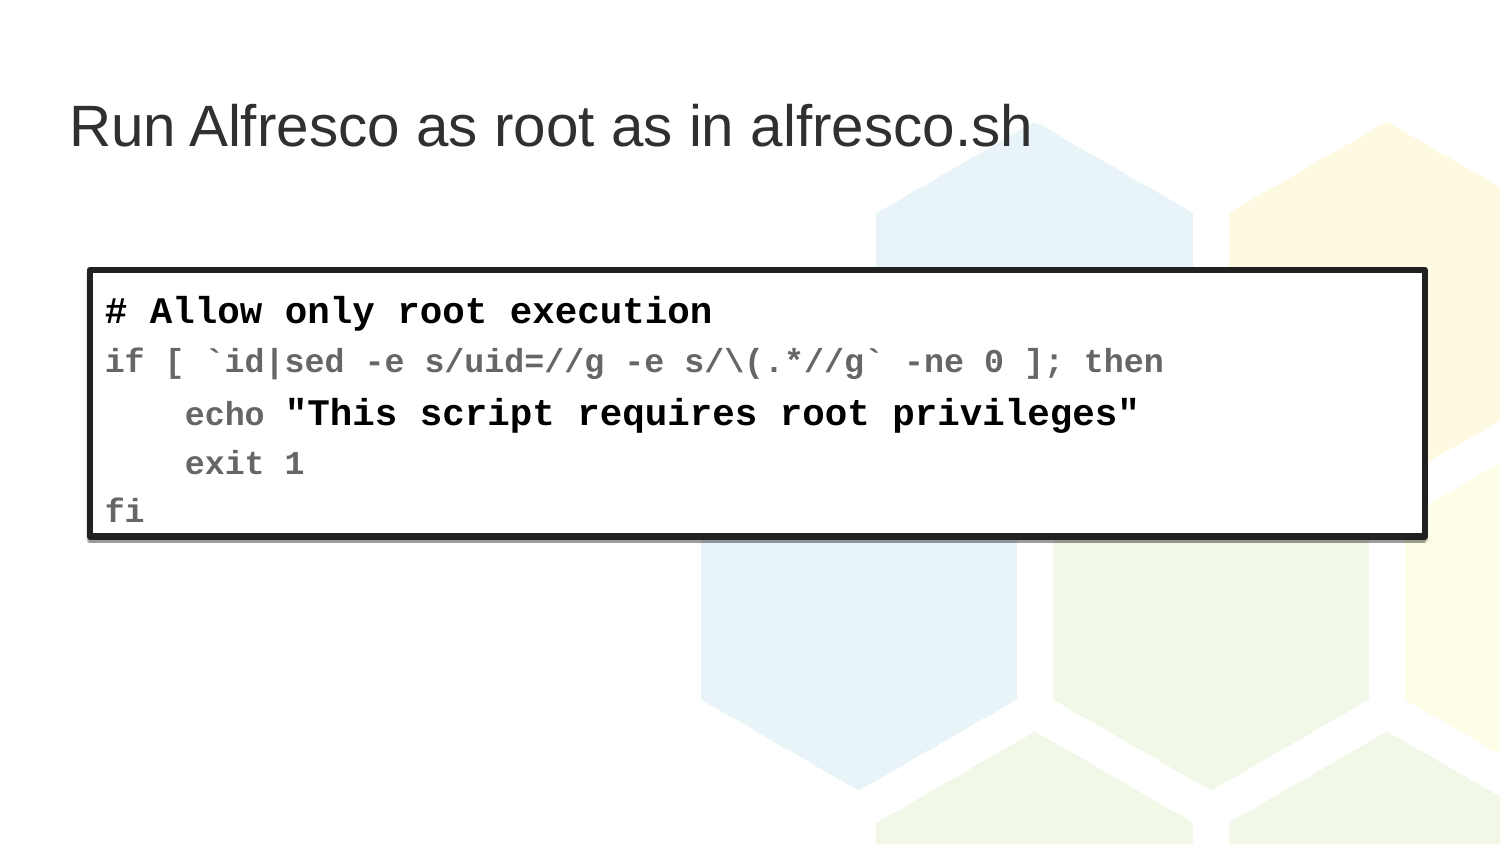

# Run Alfresco as root as in alfresco.sh
# Allow only root execution
if [ `id|sed -e s/uid=//g -e s/\(.*//g` -ne 0 ]; then
 echo "This script requires root privileges"
 exit 1
fi